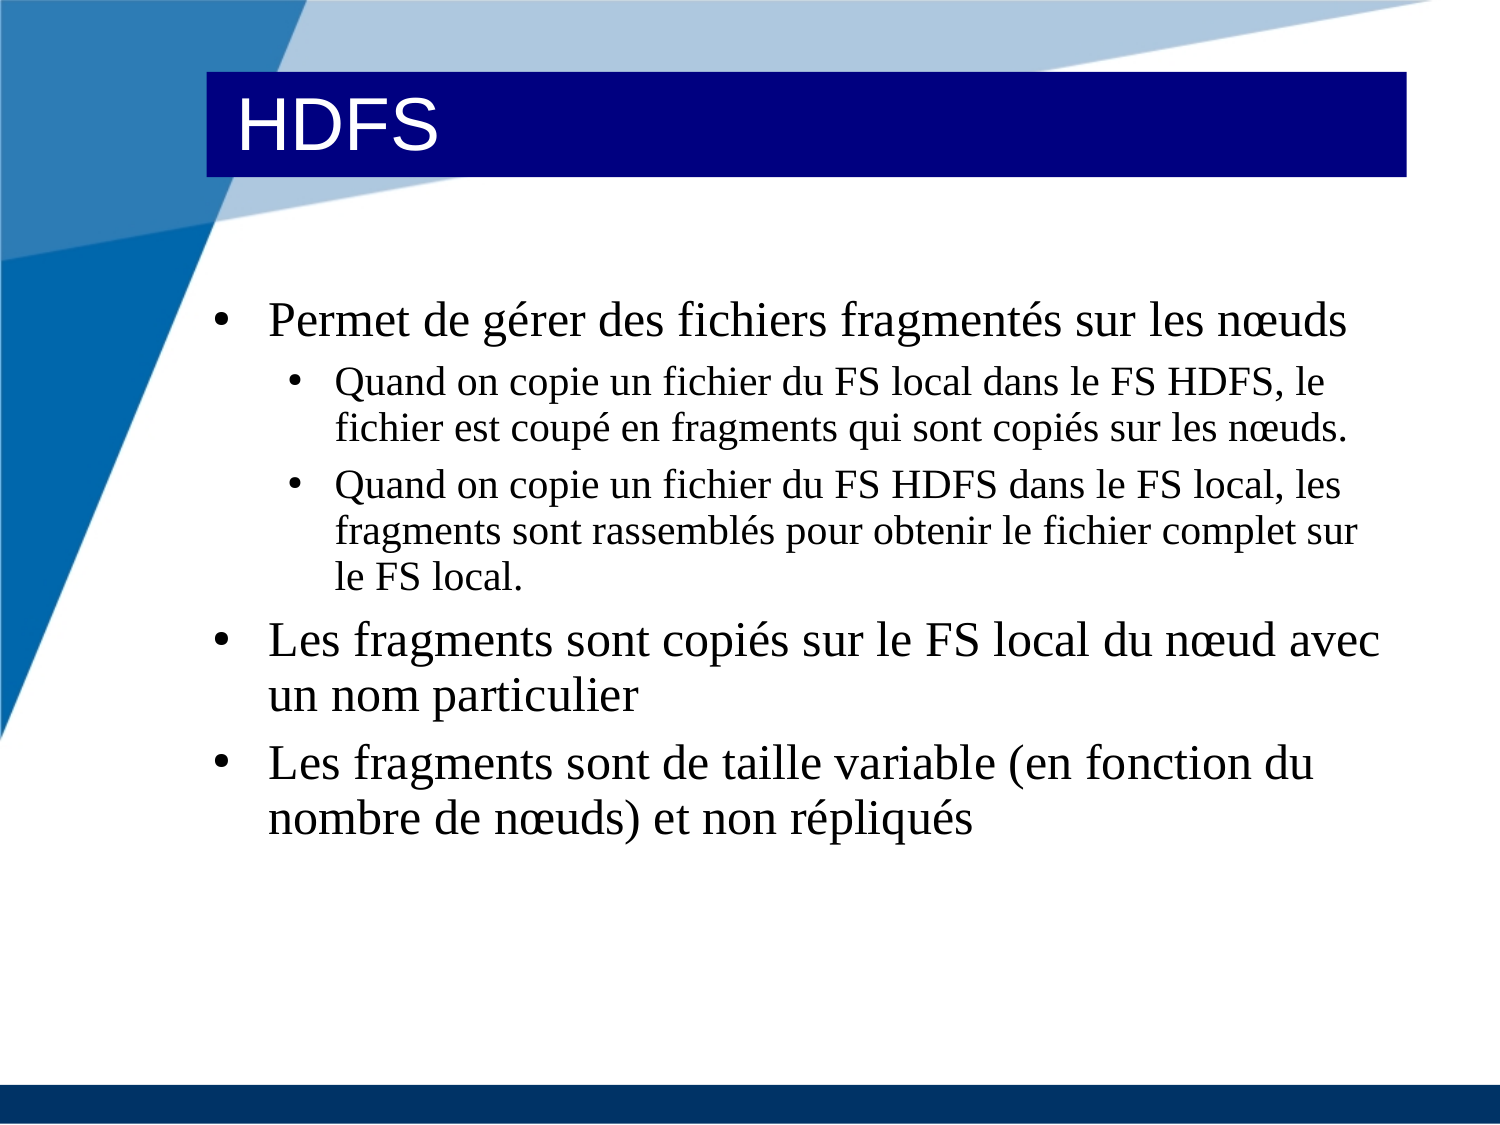

# HDFS
Permet de gérer des fichiers fragmentés sur les nœuds
Quand on copie un fichier du FS local dans le FS HDFS, le fichier est coupé en fragments qui sont copiés sur les nœuds.
Quand on copie un fichier du FS HDFS dans le FS local, les fragments sont rassemblés pour obtenir le fichier complet sur le FS local.
Les fragments sont copiés sur le FS local du nœud avec un nom particulier
Les fragments sont de taille variable (en fonction du nombre de nœuds) et non répliqués